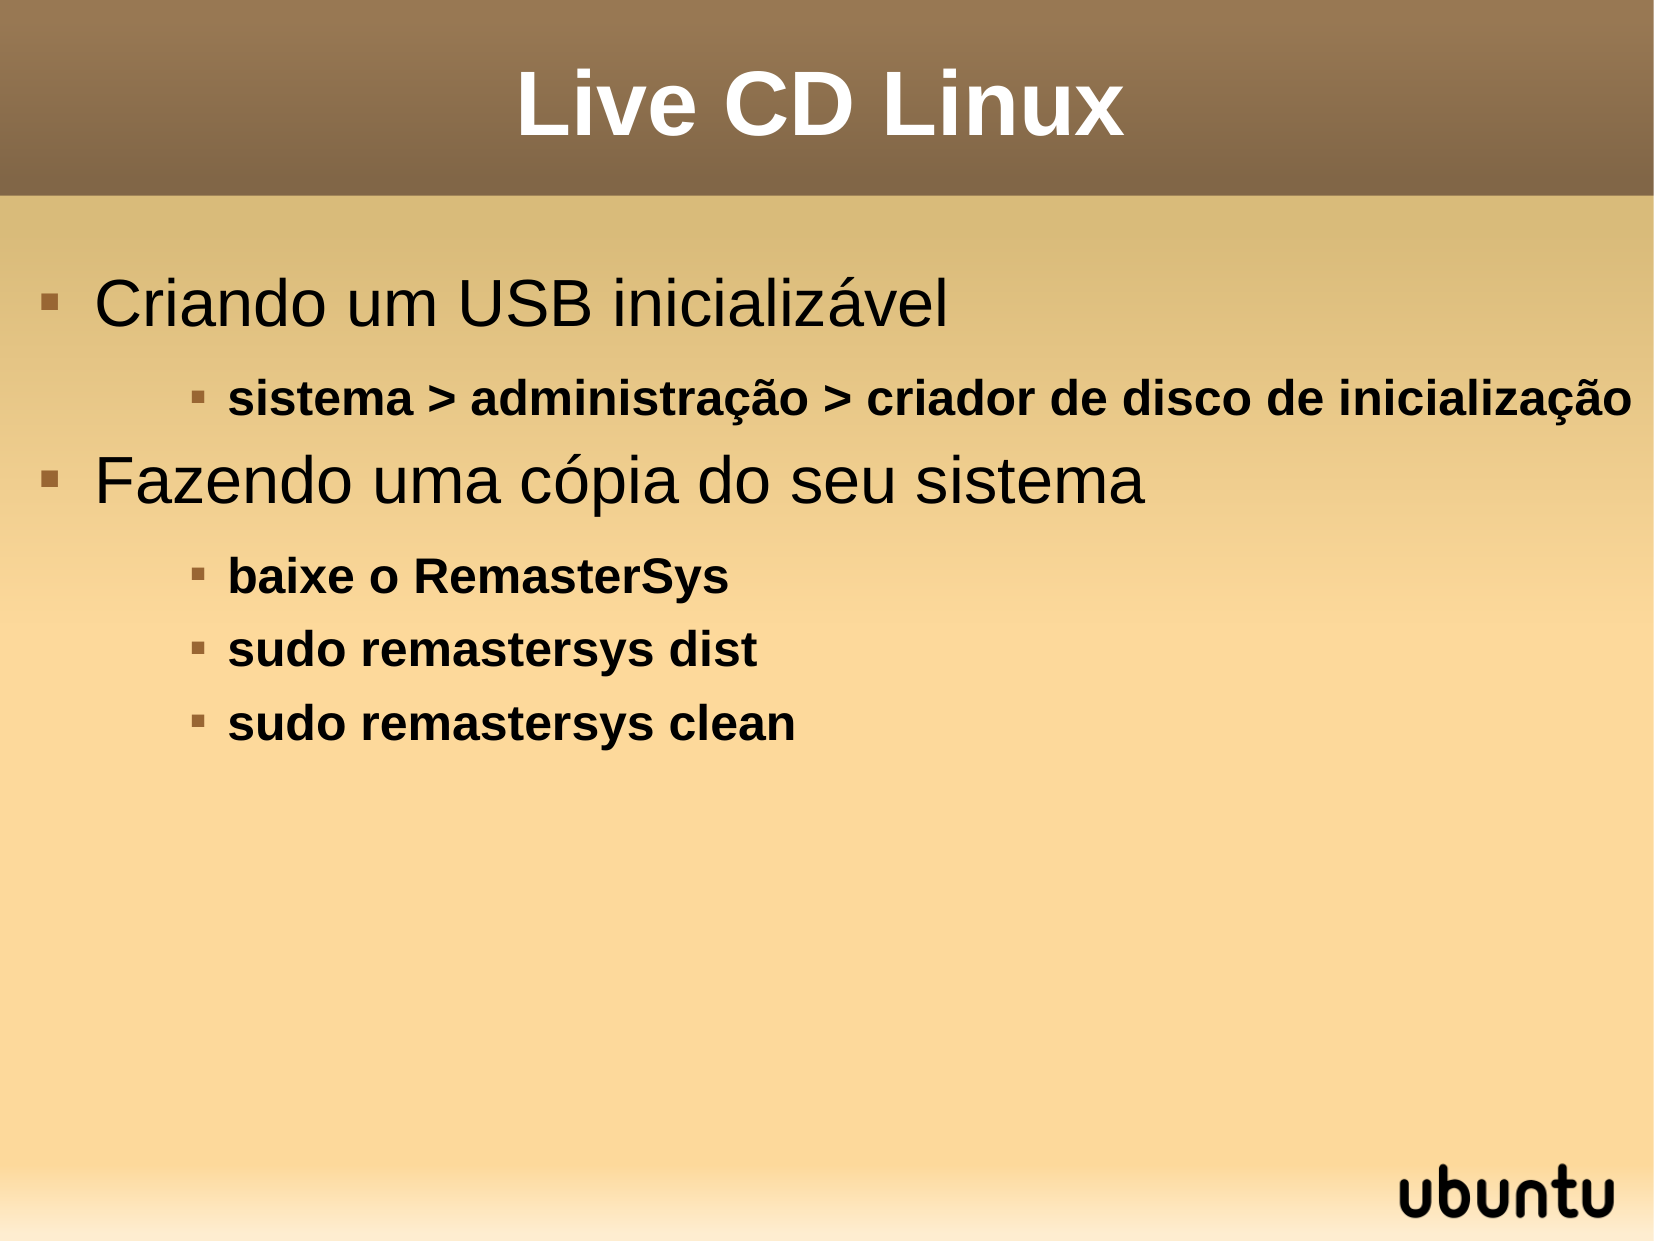

# Live CD Linux
Criando um USB inicializável
sistema > administração > criador de disco de inicialização
Fazendo uma cópia do seu sistema
baixe o RemasterSys
sudo remastersys dist
sudo remastersys clean